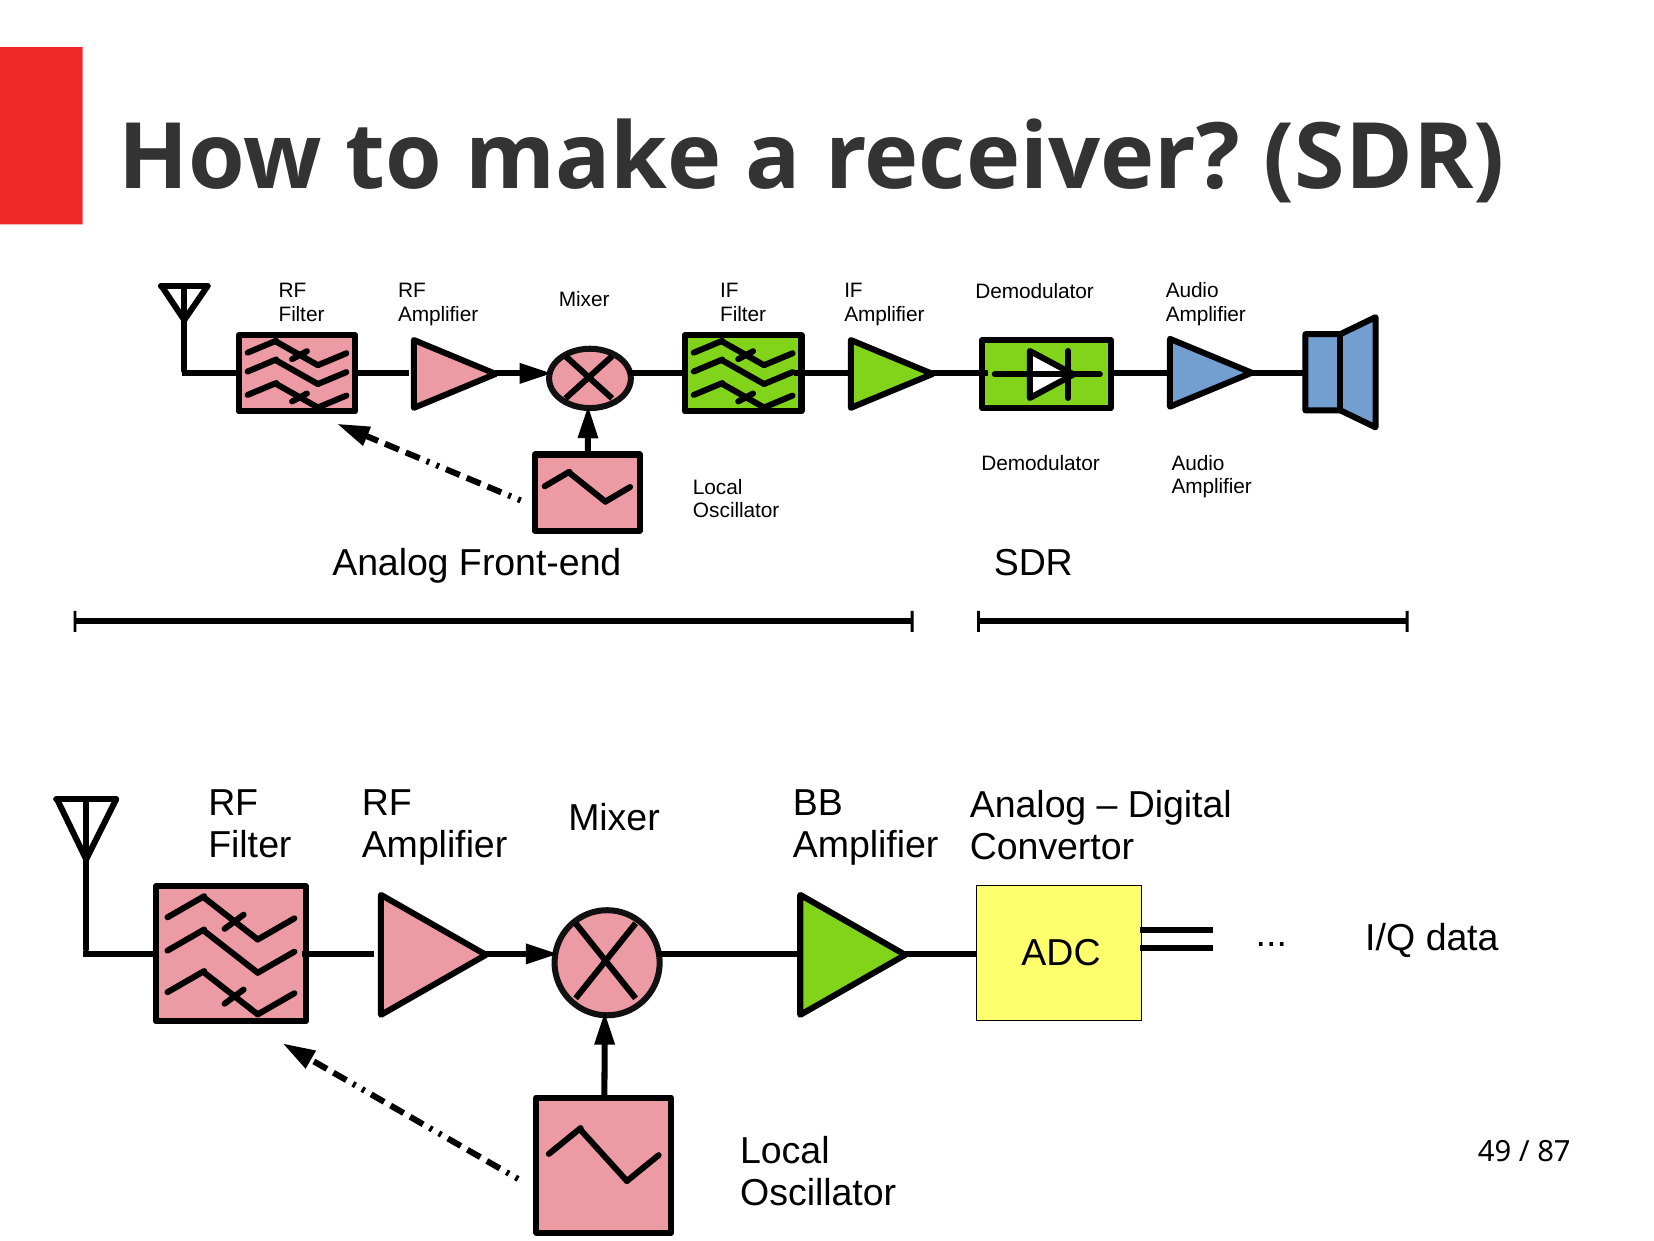

# How to make a receiver? (SDR)
RF
Filter
RF
Amplifier
IF
Filter
IF
Amplifier
Audio
Amplifier
Demodulator
Mixer
Audio
Amplifier
Demodulator
Local
Oscillator
Analog Front-end
SDR
RF
Filter
RF
Amplifier
BB
Amplifier
Analog – Digital
Convertor
Mixer
...
I/Q data
ADC
Local
Oscillator
49